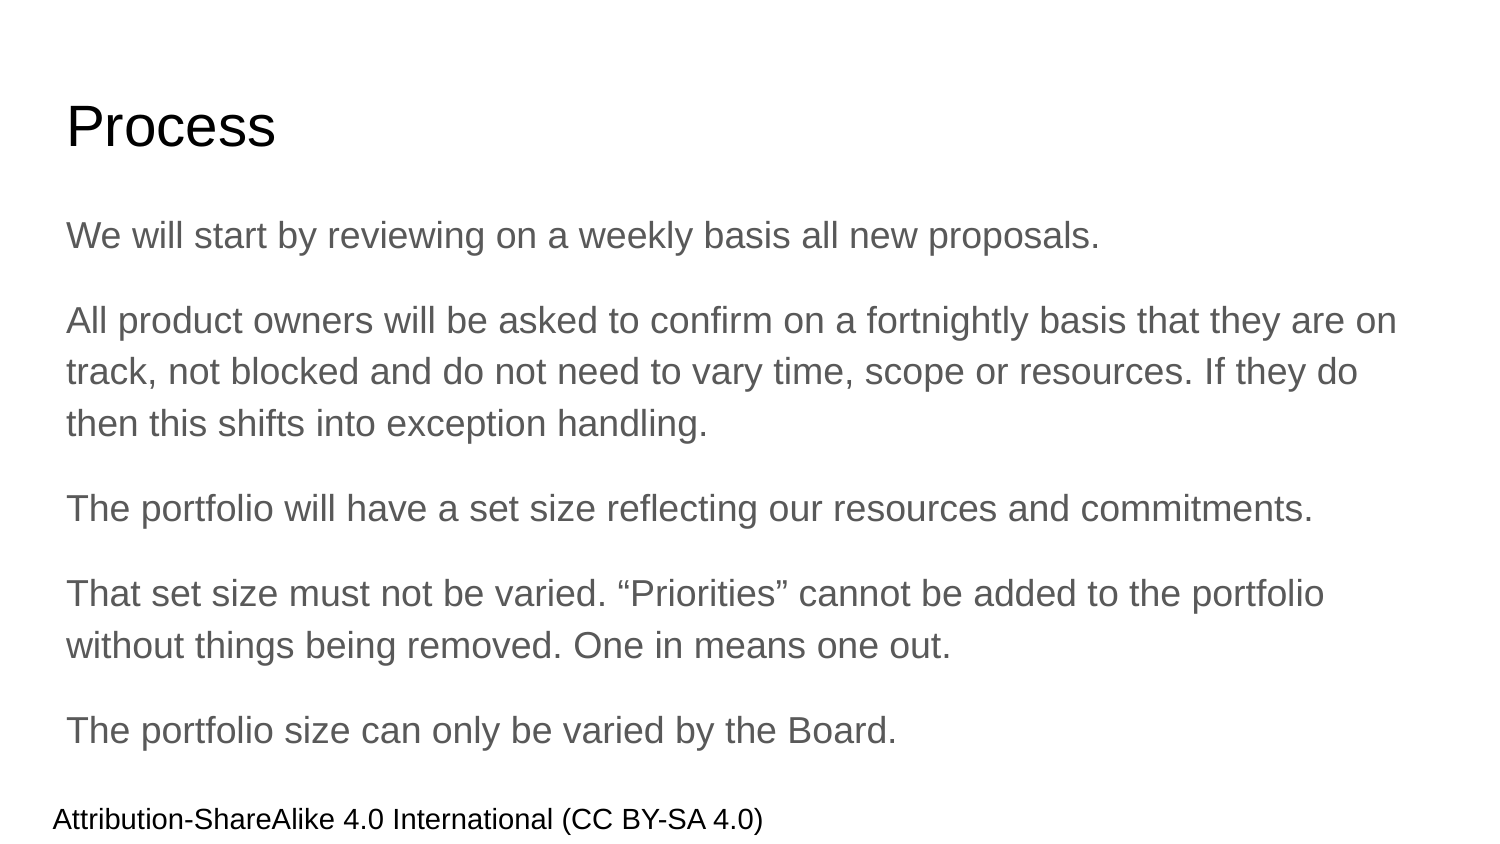

# Process
We will start by reviewing on a weekly basis all new proposals.
All product owners will be asked to confirm on a fortnightly basis that they are on track, not blocked and do not need to vary time, scope or resources. If they do then this shifts into exception handling.
The portfolio will have a set size reflecting our resources and commitments.
That set size must not be varied. “Priorities” cannot be added to the portfolio without things being removed. One in means one out.
The portfolio size can only be varied by the Board.